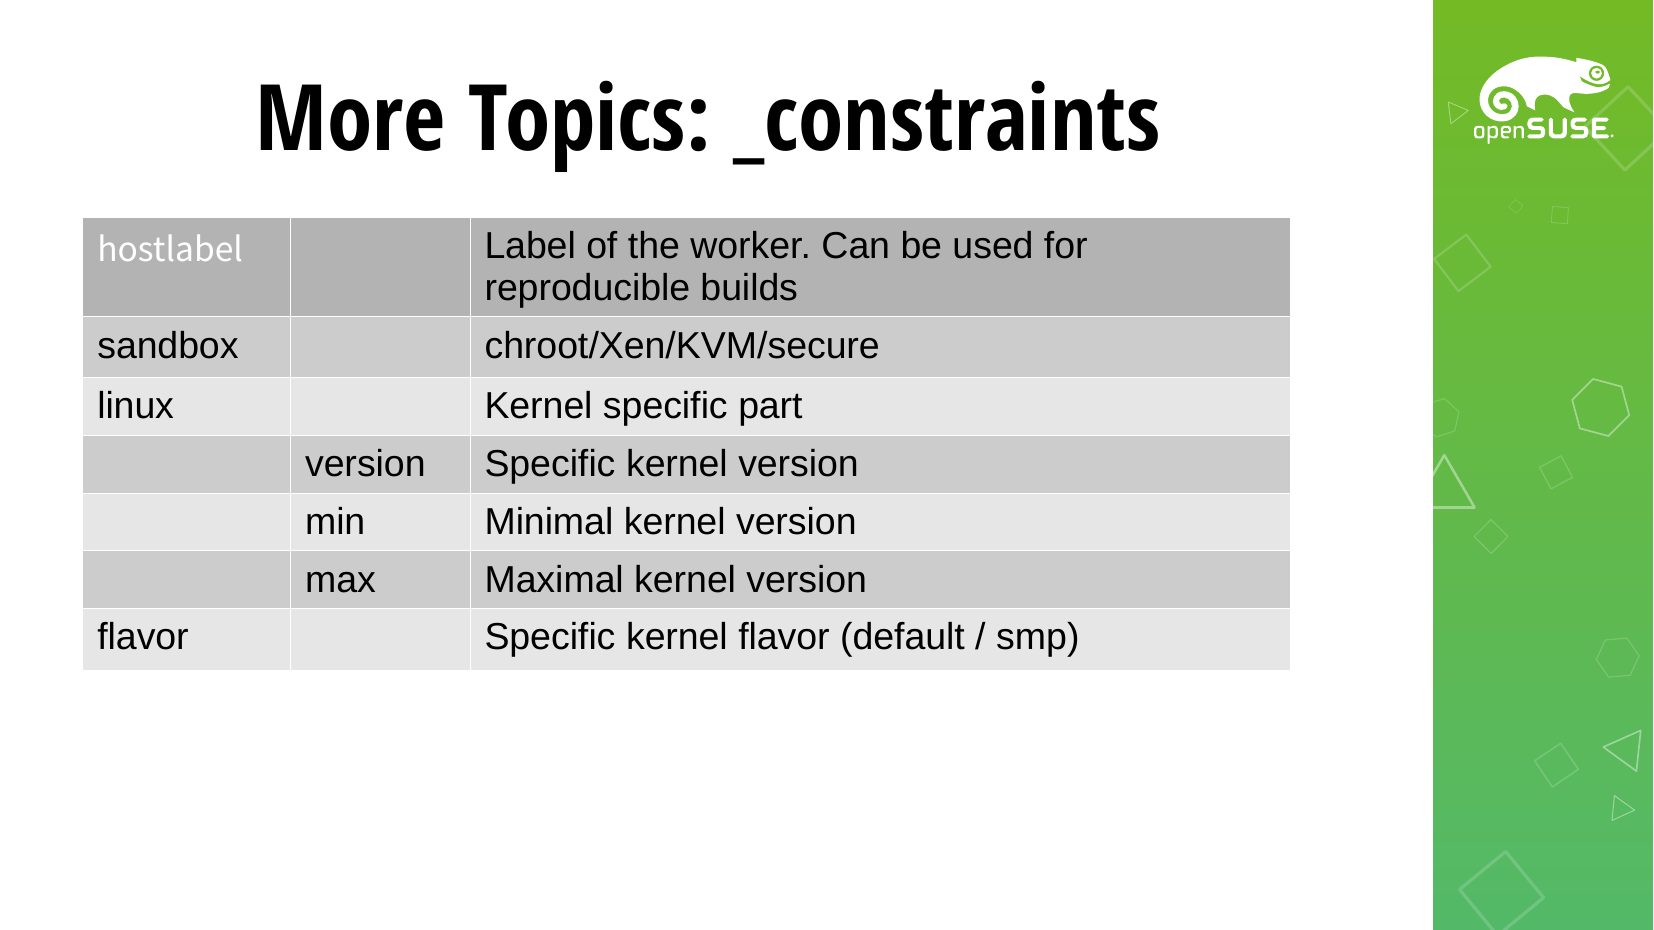

# More Topics: _constraints
| hostlabel | | Label of the worker. Can be used for reproducible builds |
| --- | --- | --- |
| sandbox | | chroot/Xen/KVM/secure |
| linux | | Kernel specific part |
| | version | Specific kernel version |
| | min | Minimal kernel version |
| | max | Maximal kernel version |
| flavor | | Specific kernel flavor (default / smp) |